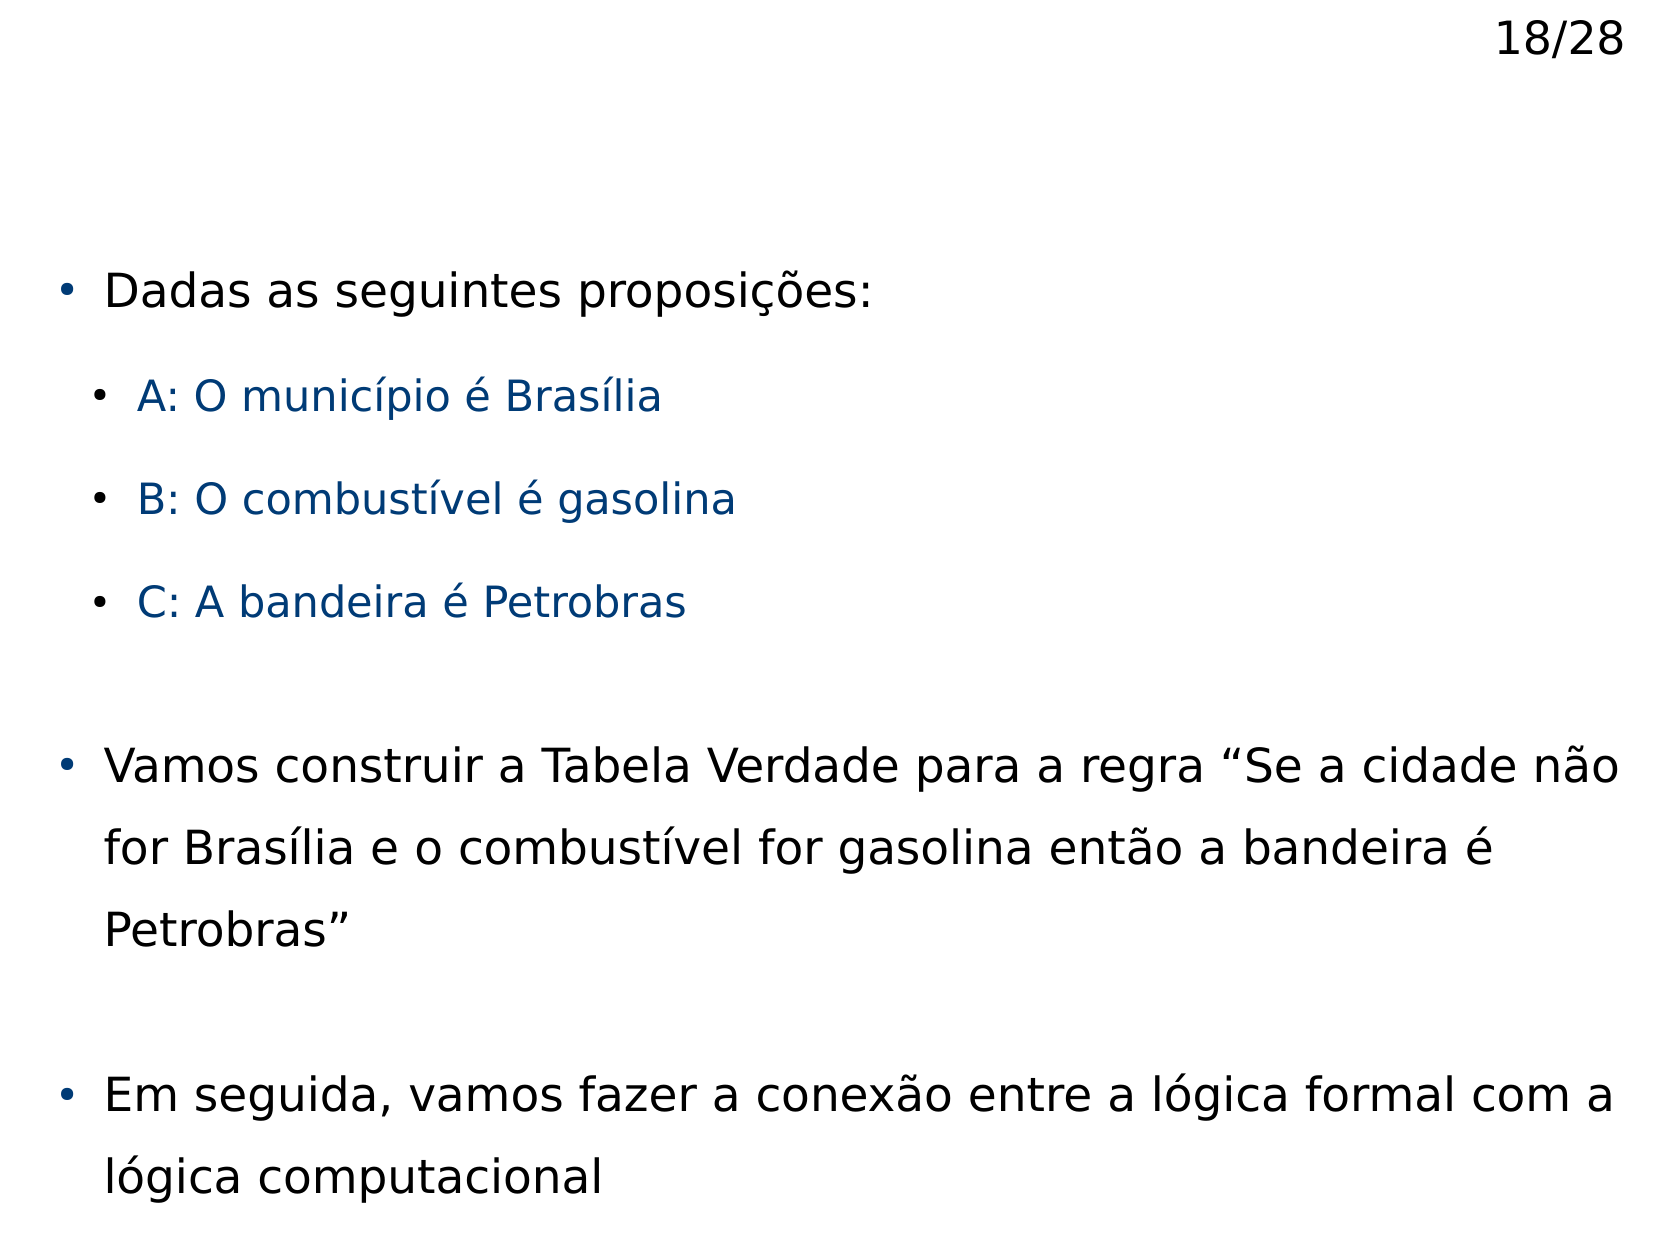

18
#
Dadas as seguintes proposições:
A: O município é Brasília
B: O combustível é gasolina
C: A bandeira é Petrobras
Vamos construir a Tabela Verdade para a regra “Se a cidade não for Brasília e o combustível for gasolina então a bandeira é Petrobras”
Em seguida, vamos fazer a conexão entre a lógica formal com a lógica computacional